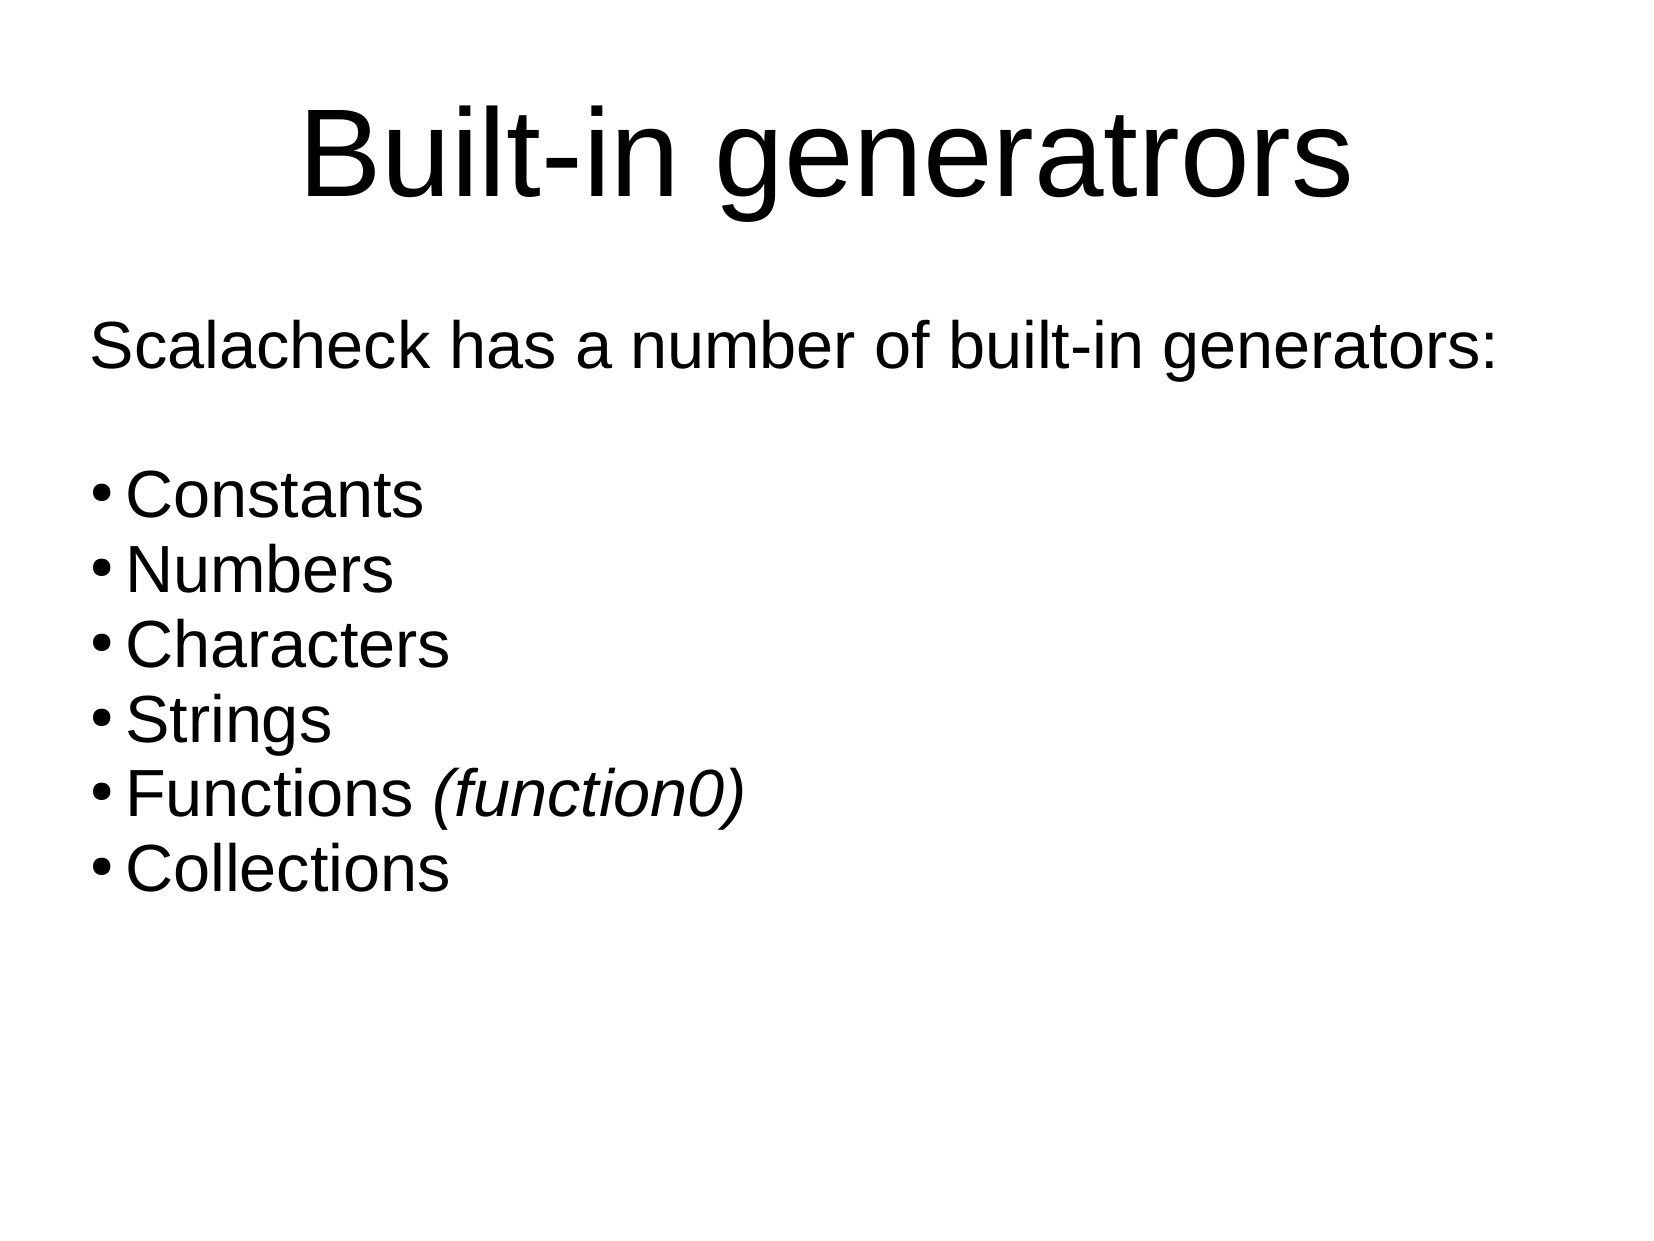

# Built-in generatrors
Scalacheck has a number of built-in generators:
Constants
Numbers
Characters
Strings
Functions (function0)
Collections